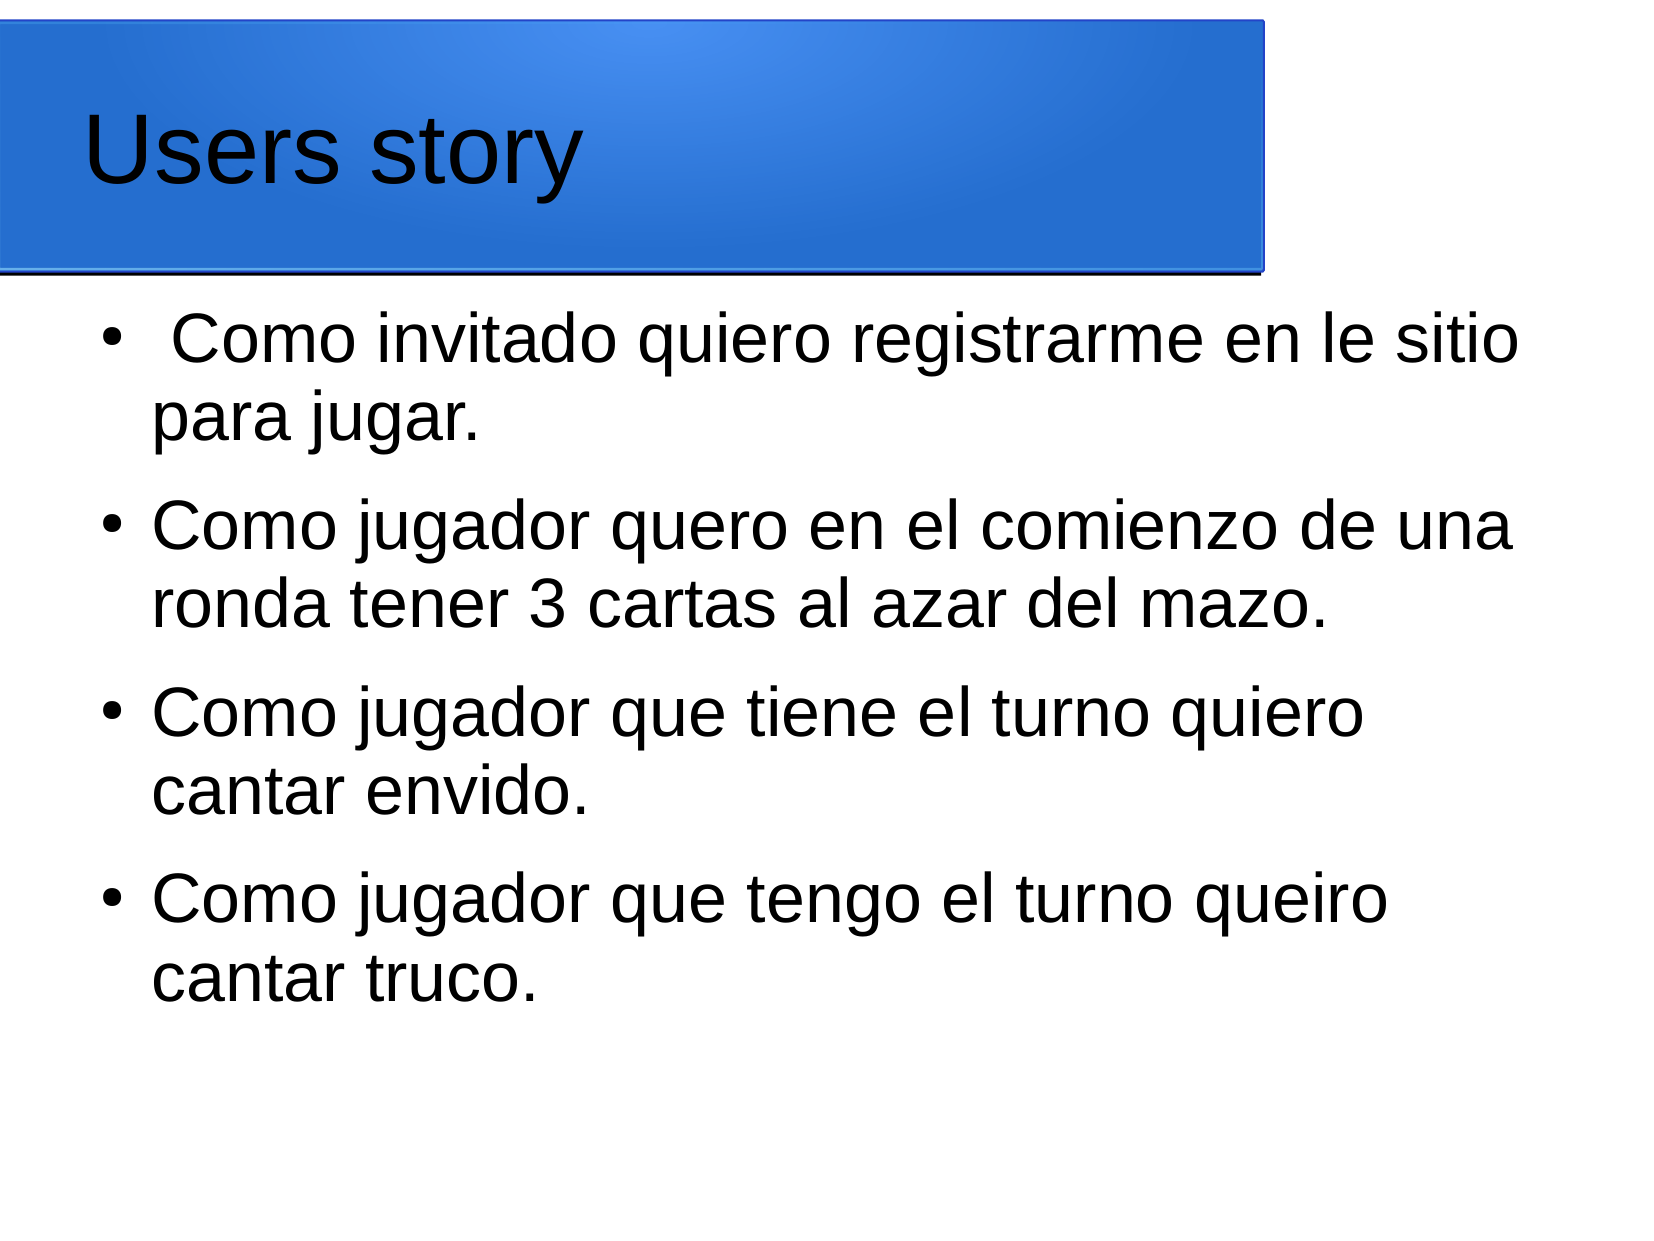

# Users story
 Como invitado quiero registrarme en le sitio para jugar.
Como jugador quero en el comienzo de una ronda tener 3 cartas al azar del mazo.
Como jugador que tiene el turno quiero cantar envido.
Como jugador que tengo el turno queiro cantar truco.